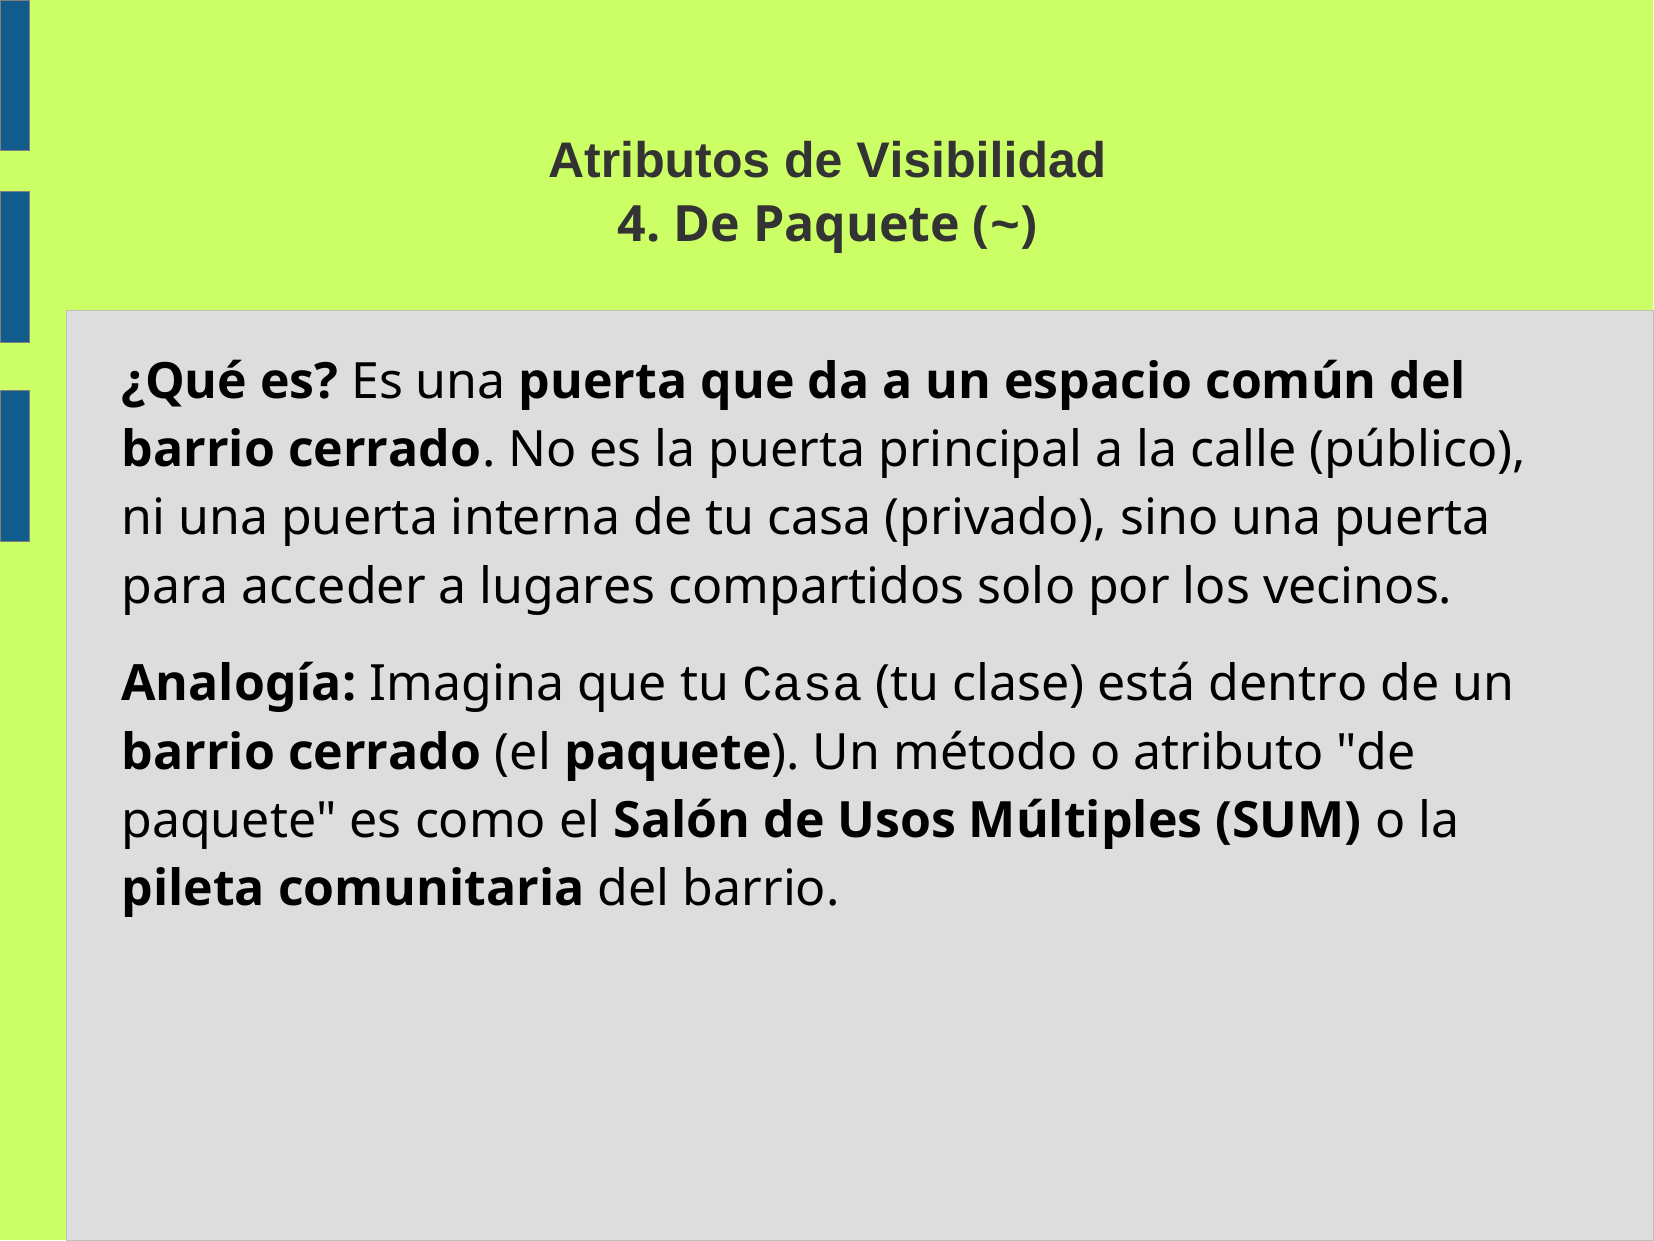

# Atributos de Visibilidad 4. De Paquete (~)
¿Qué es? Es una puerta que da a un espacio común del barrio cerrado. No es la puerta principal a la calle (público), ni una puerta interna de tu casa (privado), sino una puerta para acceder a lugares compartidos solo por los vecinos.
Analogía: Imagina que tu Casa (tu clase) está dentro de un barrio cerrado (el paquete). Un método o atributo "de paquete" es como el Salón de Usos Múltiples (SUM) o la pileta comunitaria del barrio.